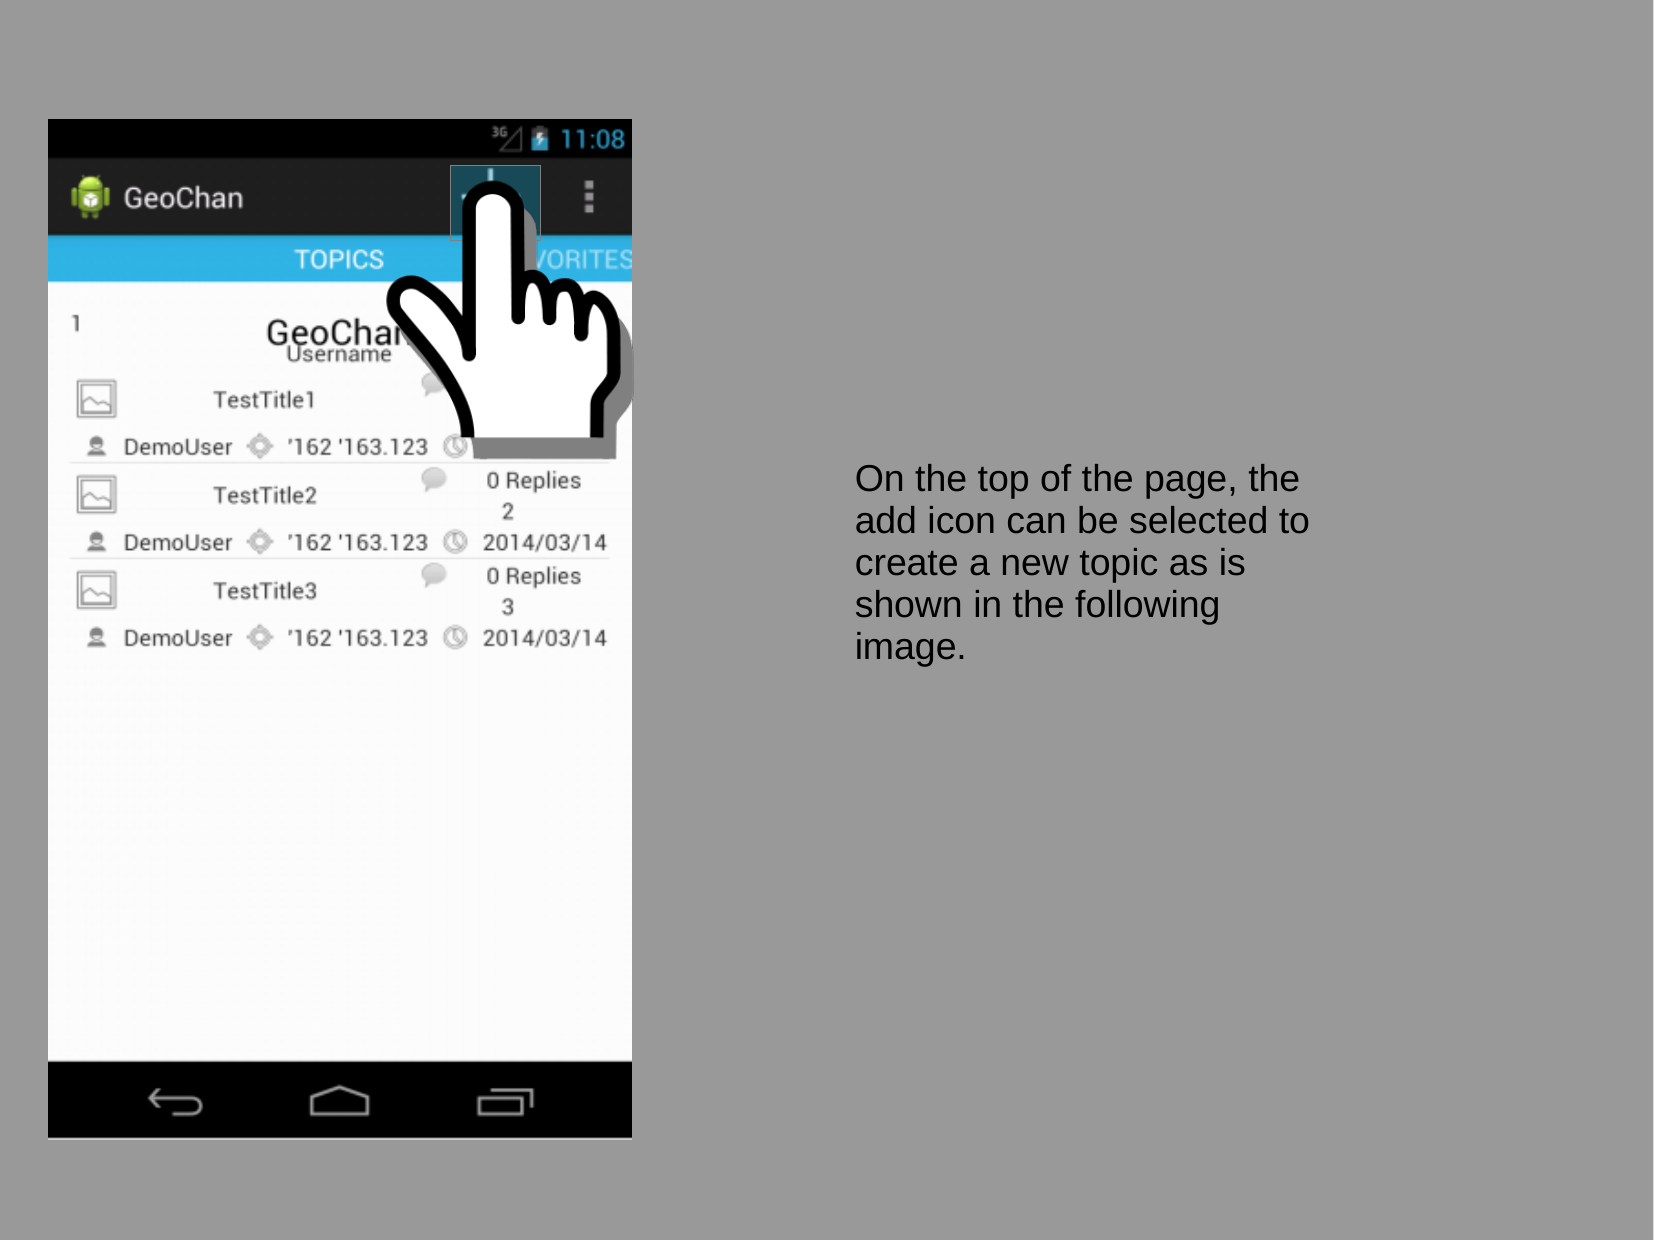

On the top of the page, the add icon can be selected to create a new topic as is shown in the following image.